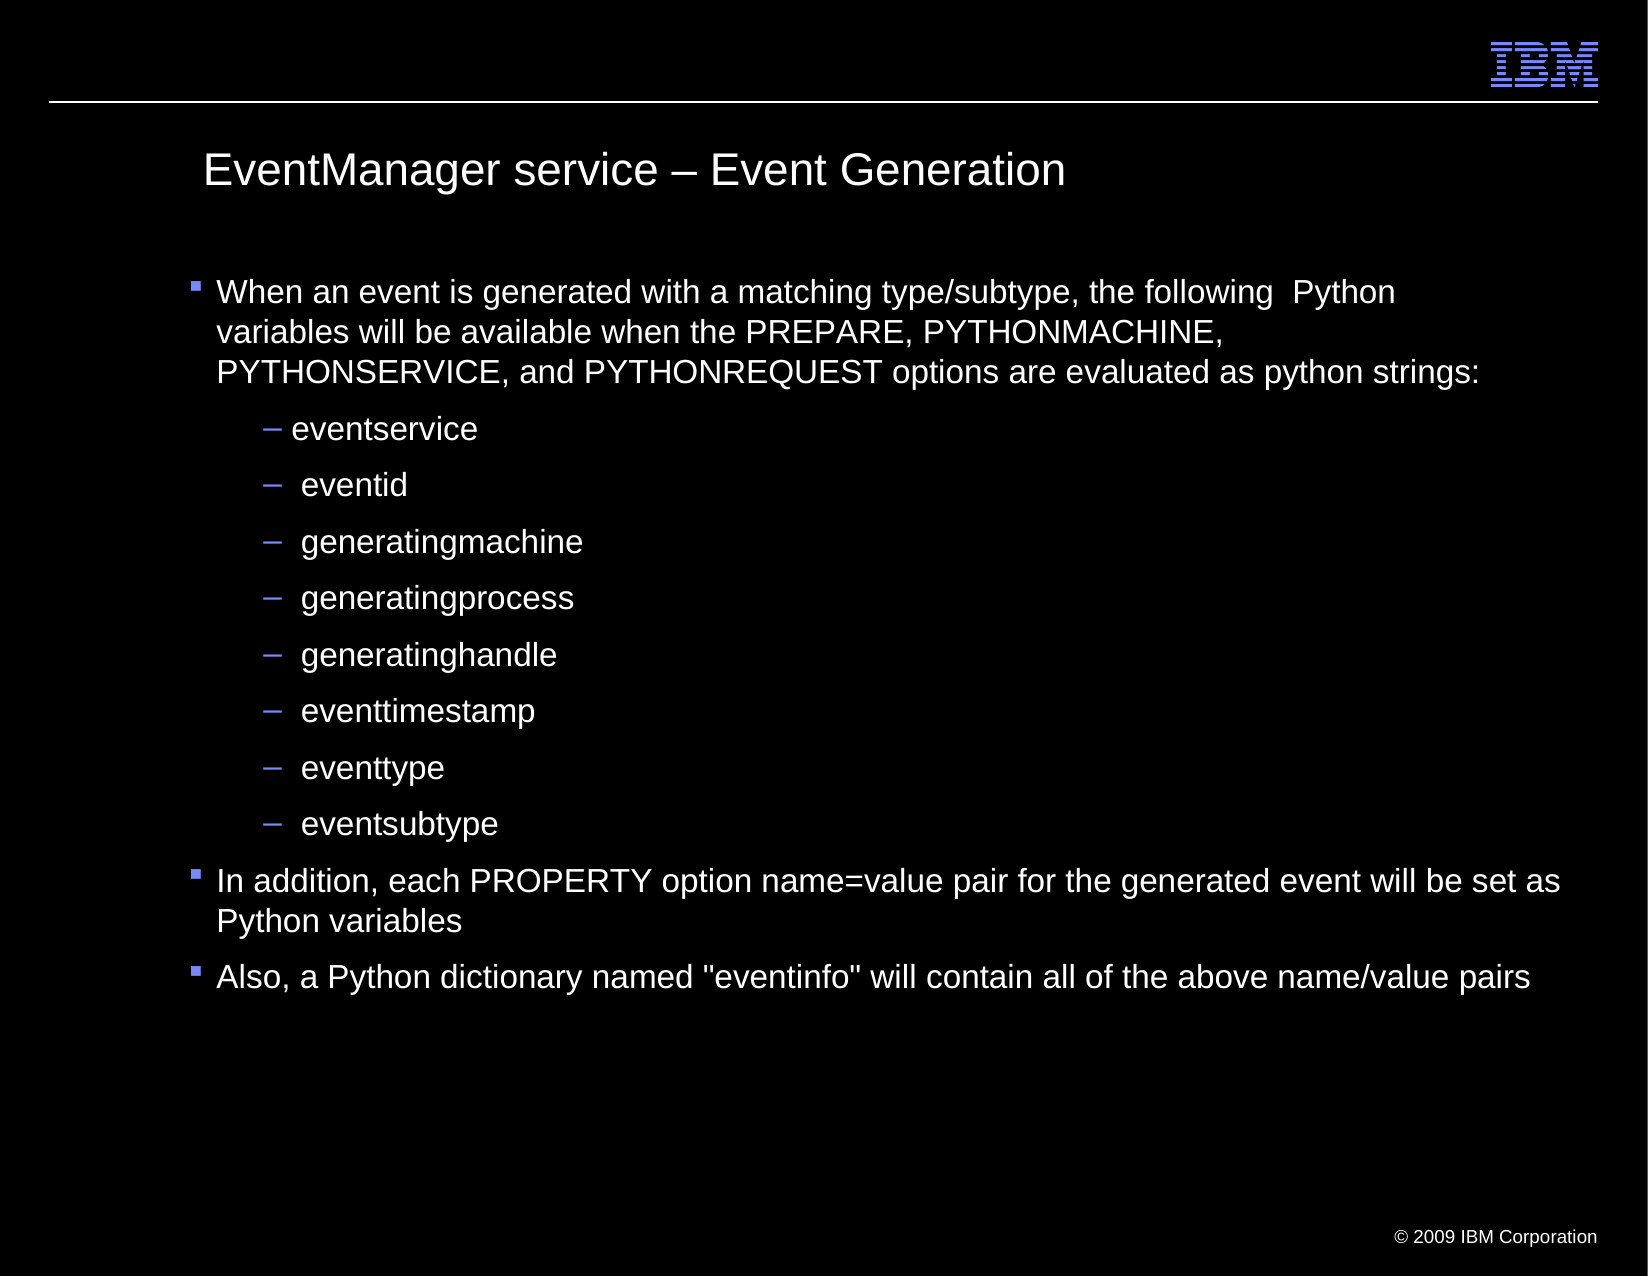

# EventManager service – Event Generation
When an event is generated with a matching type/subtype, the following Python
variables will be available when the PREPARE, PYTHONMACHINE,
PYTHONSERVICE, and PYTHONREQUEST options are evaluated as python strings:
eventservice
 eventid
 generatingmachine
 generatingprocess
 generatinghandle
 eventtimestamp
 eventtype
 eventsubtype
In addition, each PROPERTY option name=value pair for the generated event will be set as Python variables
Also, a Python dictionary named "eventinfo" will contain all of the above name/value pairs